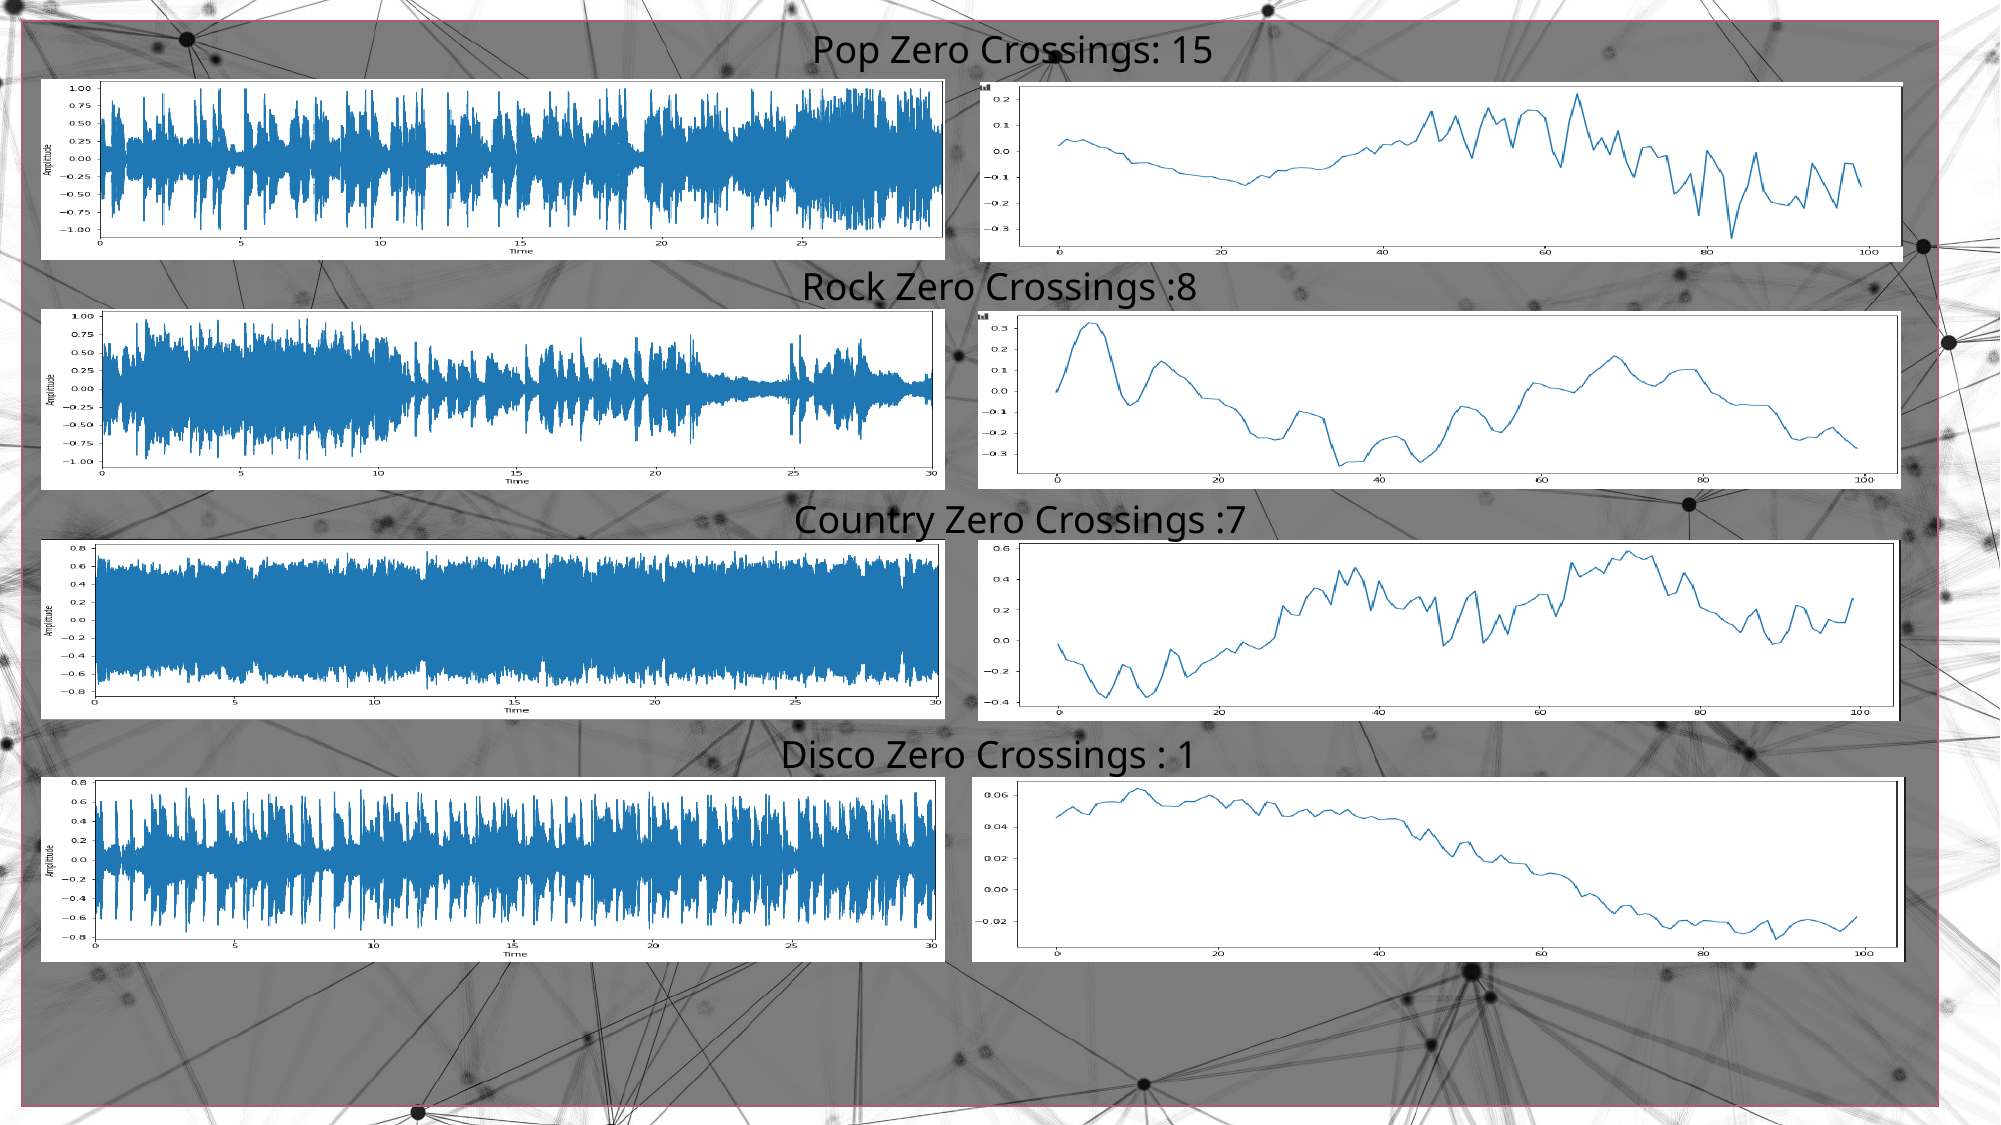

Pop Zero Crossings: 15
 Rock Zero Crossings :8
 Country Zero Crossings :7
 Disco Zero Crossings : 1